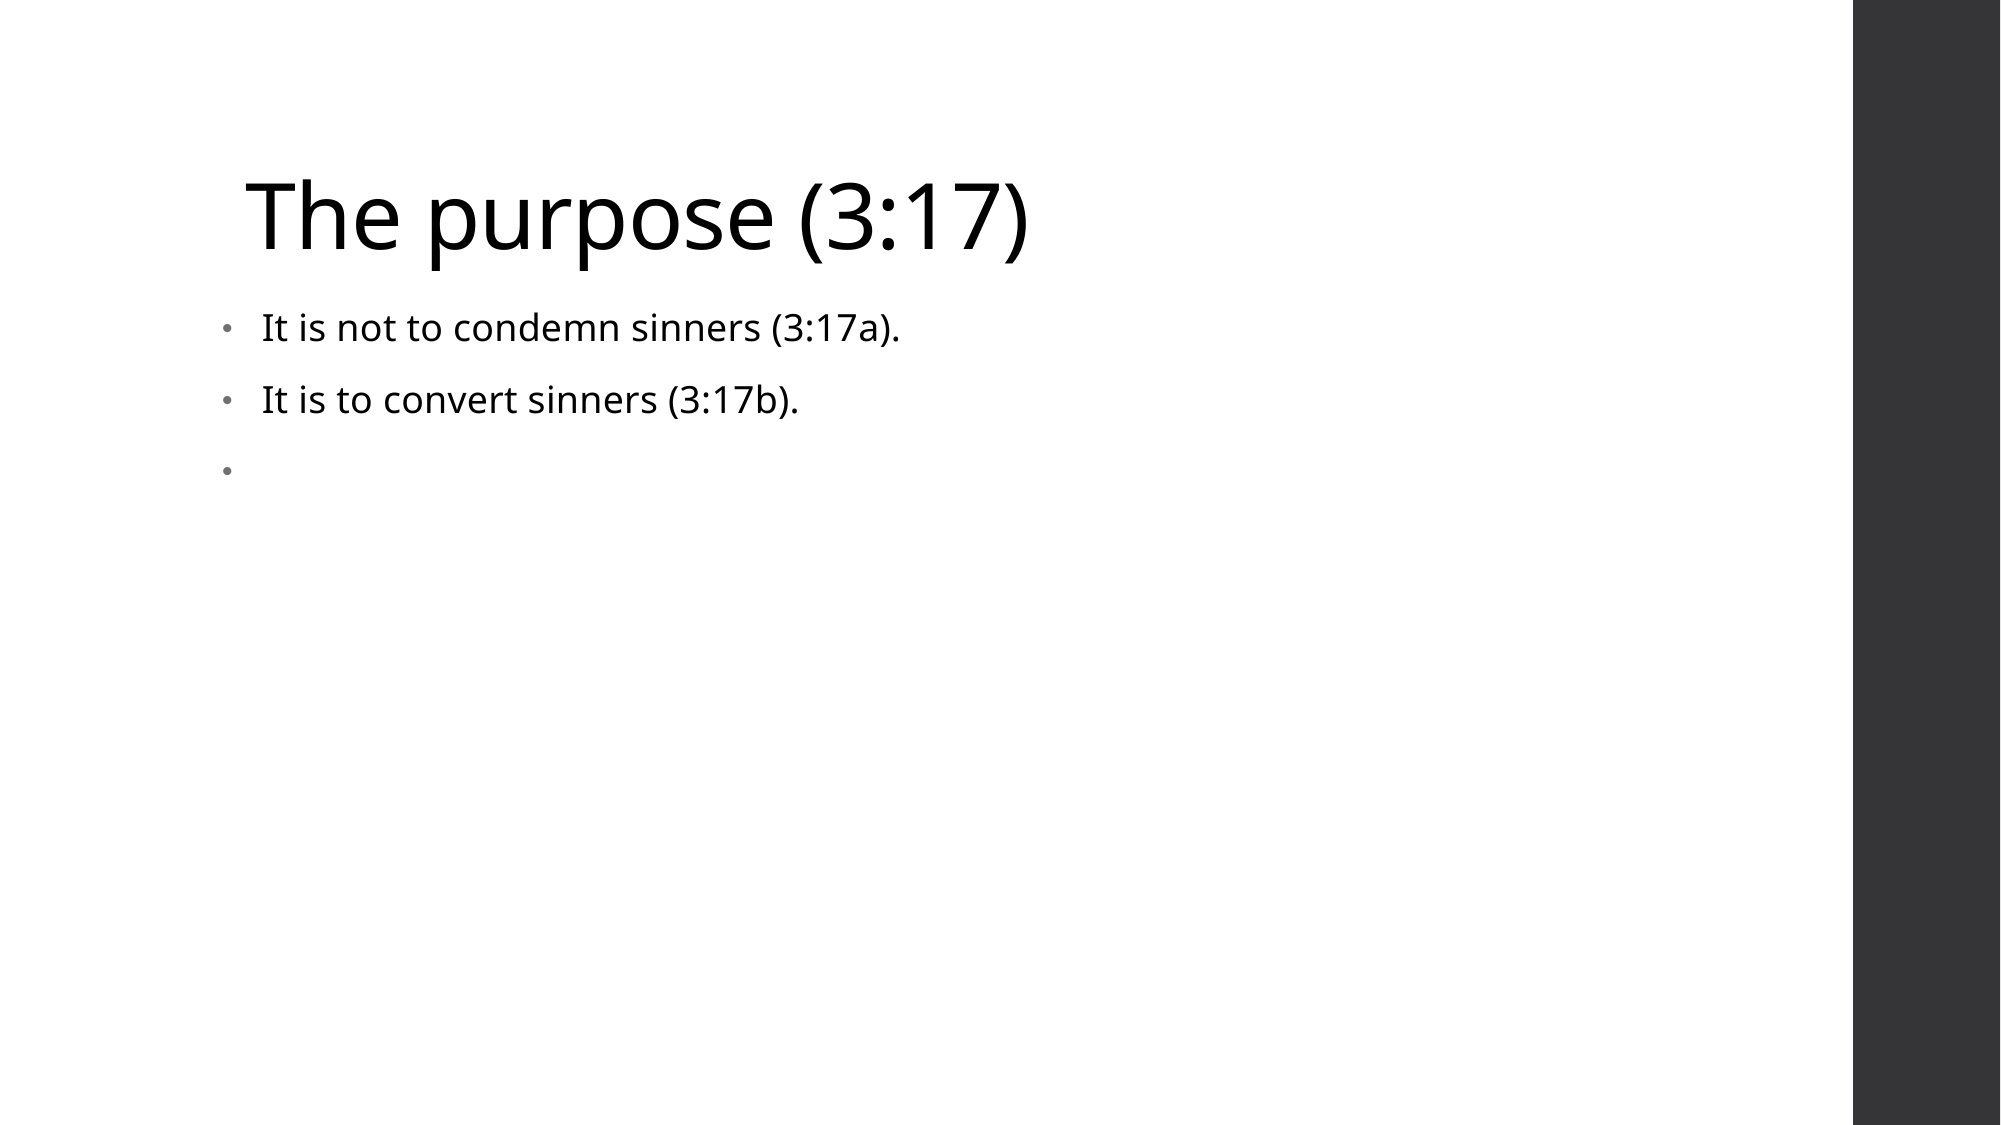

# The purpose (3:17)
 It is not to condemn sinners (3:17a).
 It is to convert sinners (3:17b).